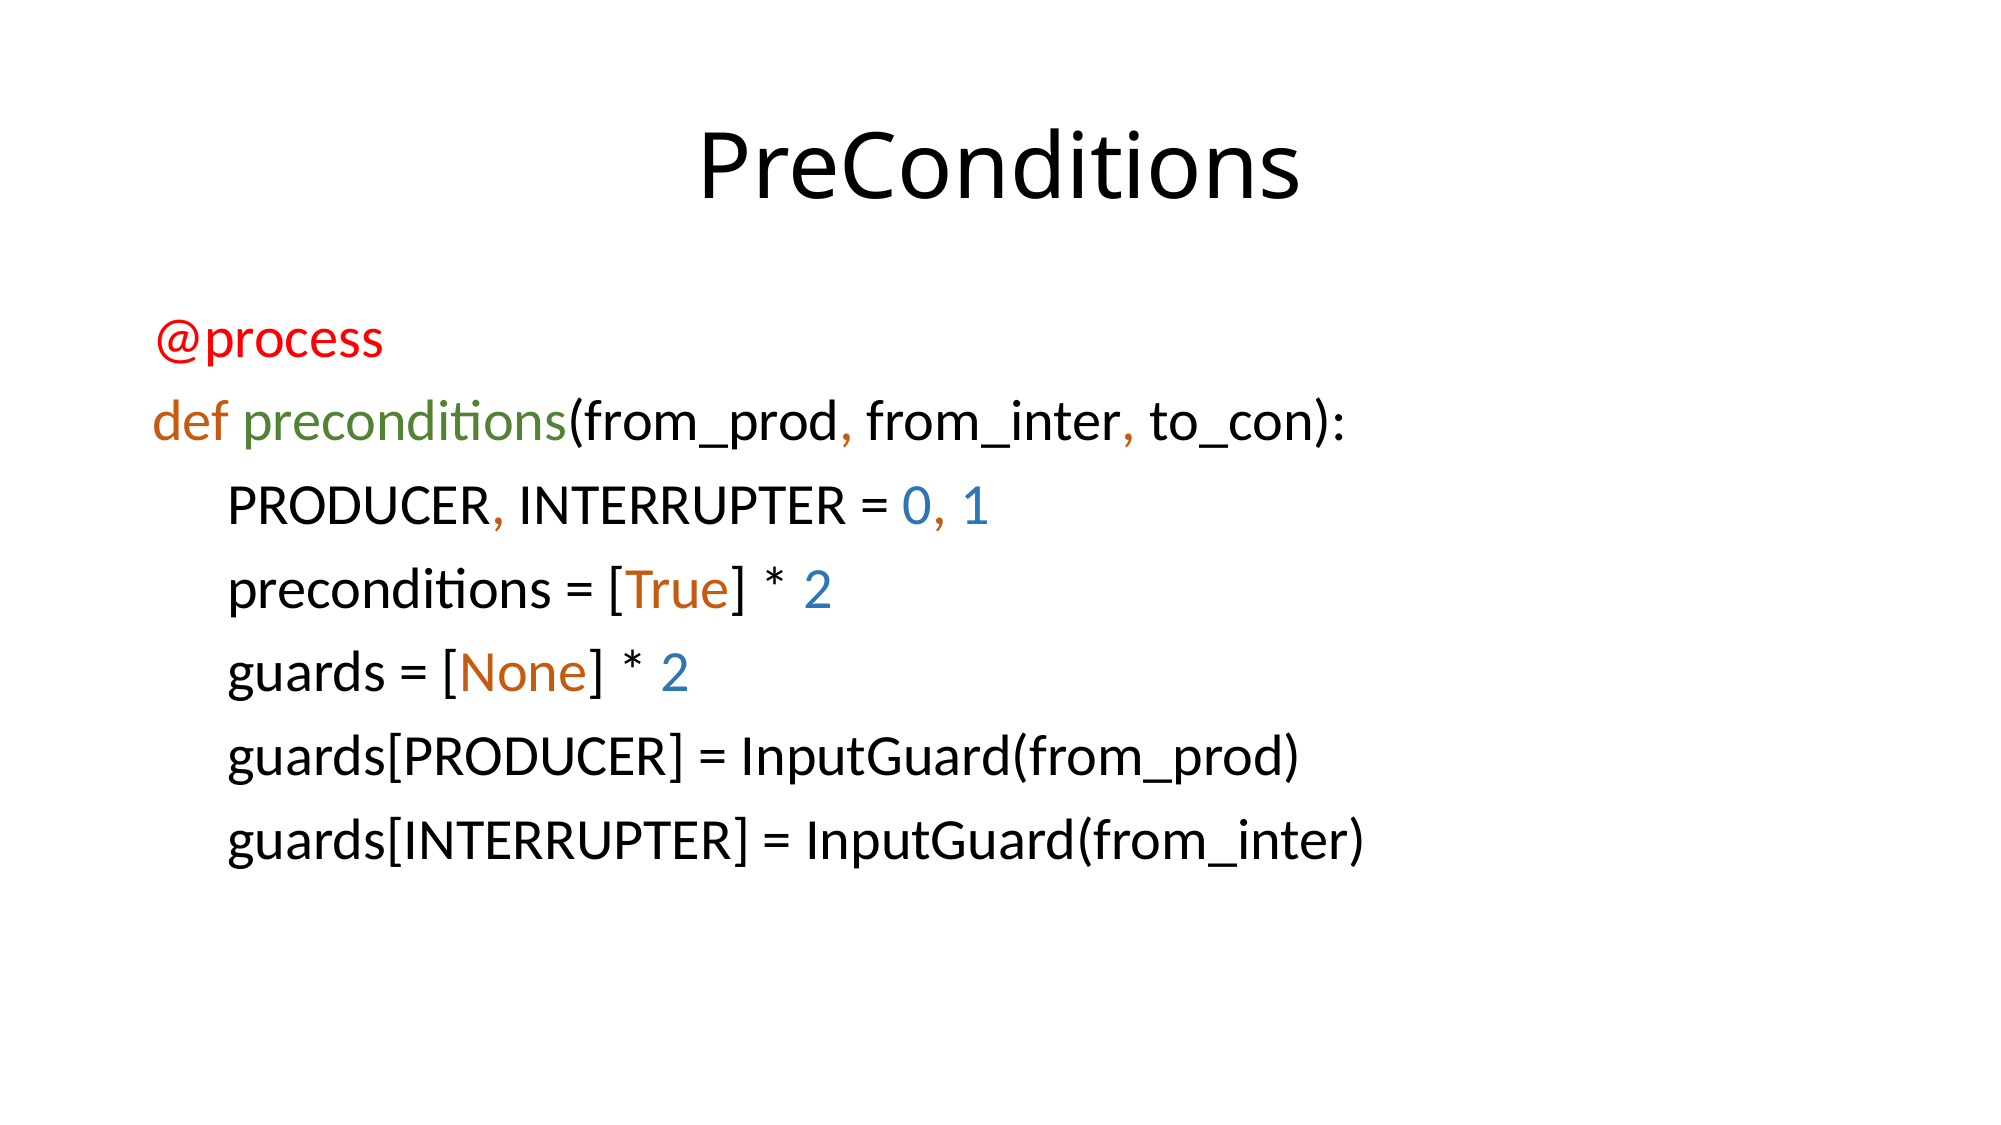

# PreConditions
@process
def preconditions(from_prod, from_inter, to_con):
	PRODUCER, INTERRUPTER = 0, 1
	preconditions = [True] * 2
	guards = [None] * 2
	guards[PRODUCER] = InputGuard(from_prod)
	guards[INTERRUPTER] = InputGuard(from_inter)